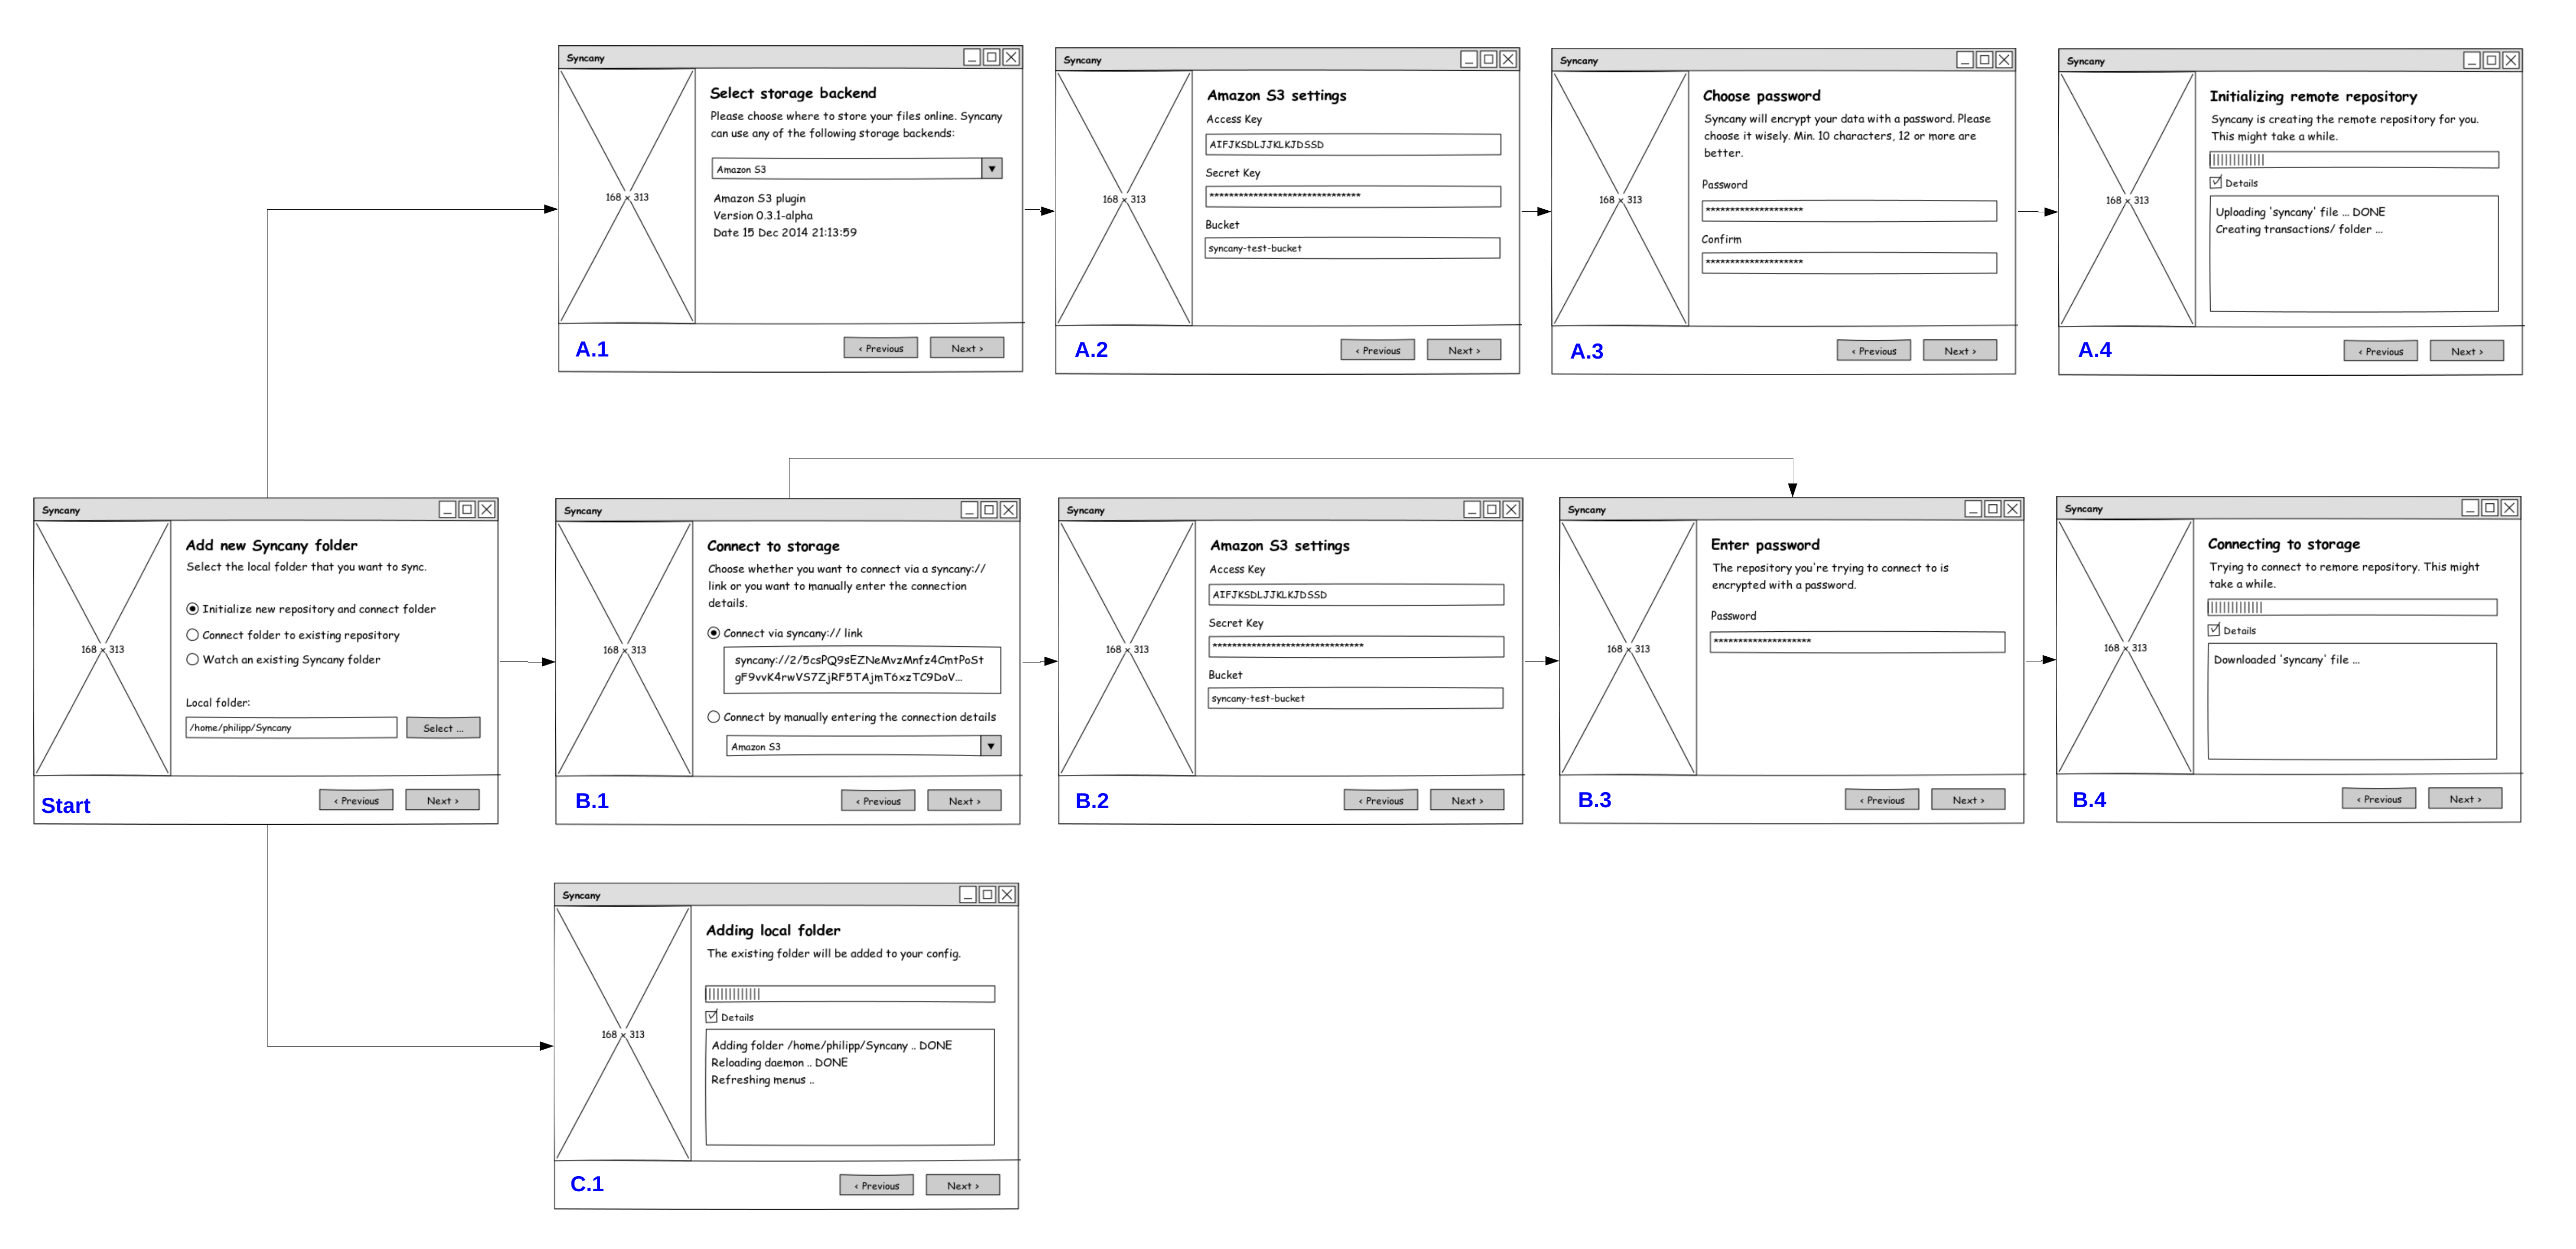

A.1
A.2
A.4
A.3
B.3
B.4
B.1
B.2
Start
C.1